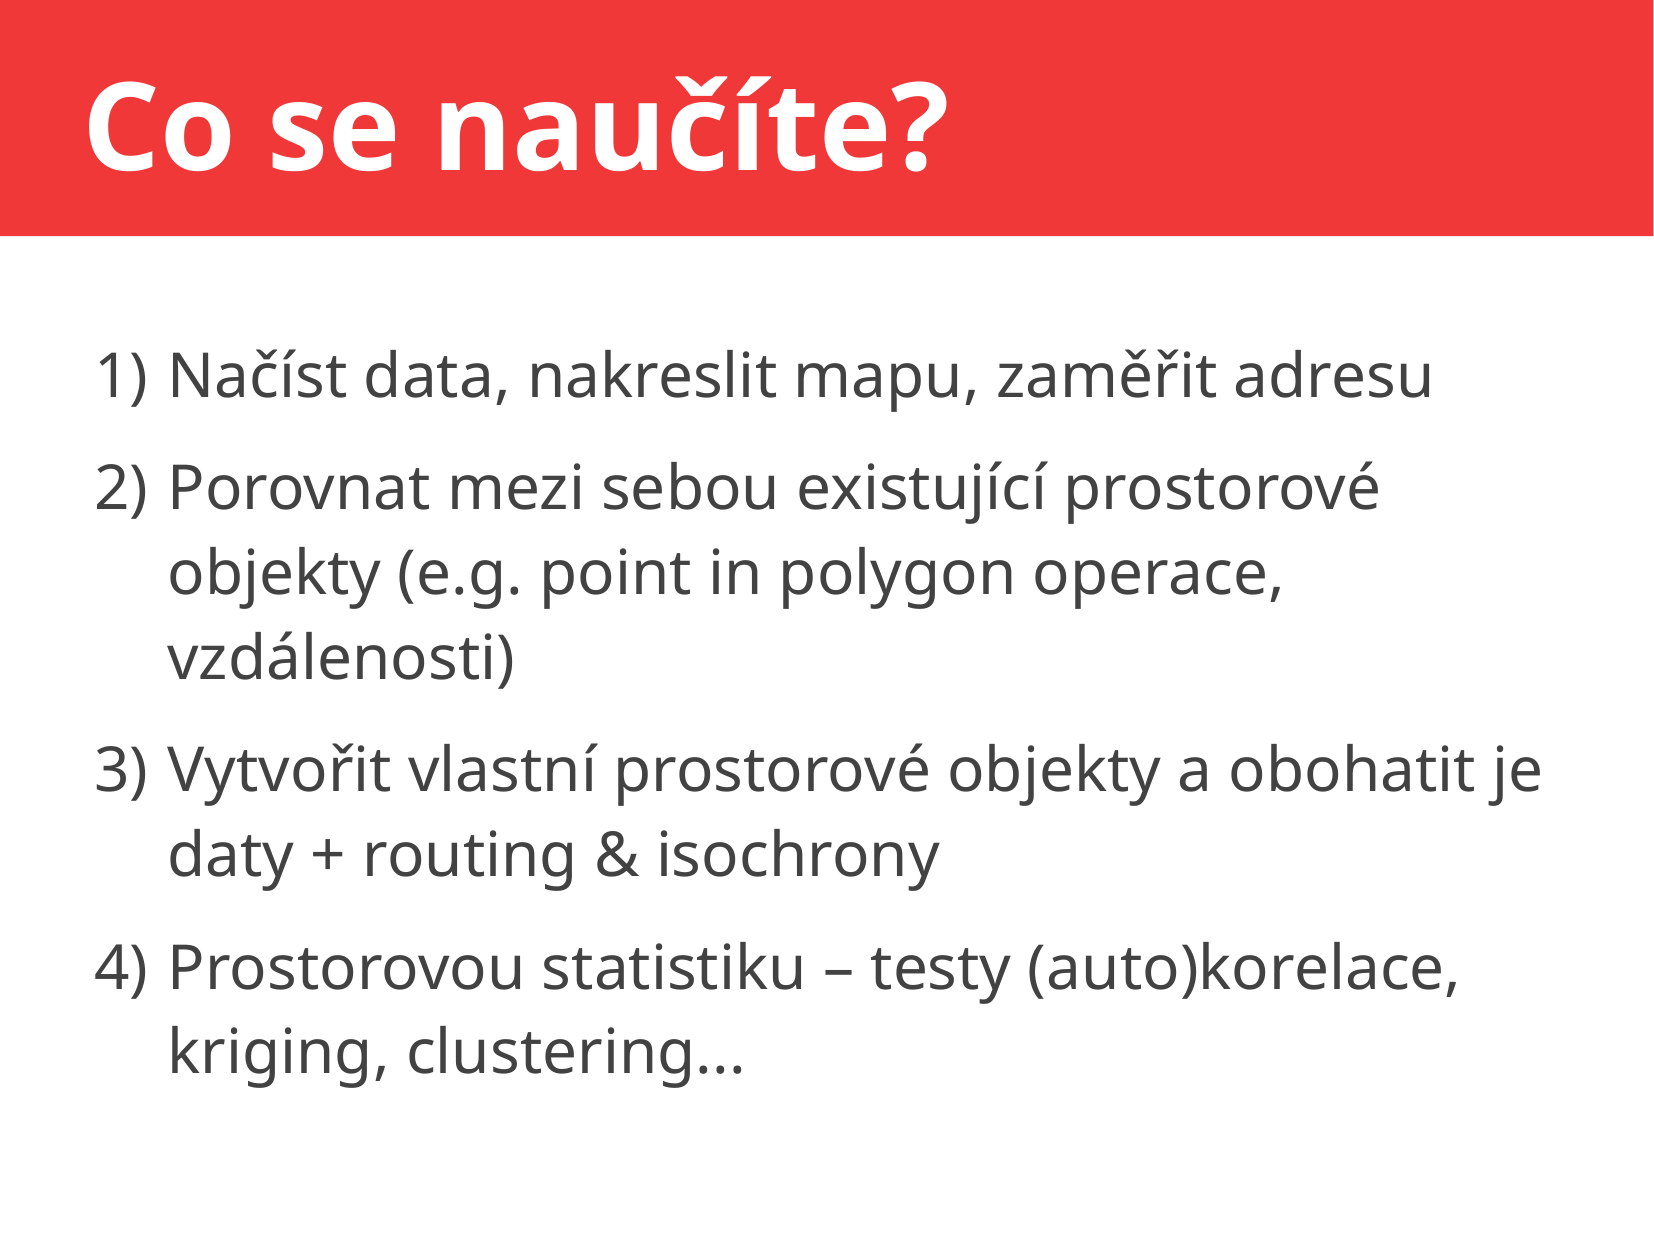

# Co se naučíte?
Načíst data, nakreslit mapu, zaměřit adresu
Porovnat mezi sebou existující prostorové objekty (e.g. point in polygon operace, vzdálenosti)
Vytvořit vlastní prostorové objekty a obohatit je daty + routing & isochrony
Prostorovou statistiku – testy (auto)korelace, kriging, clustering...